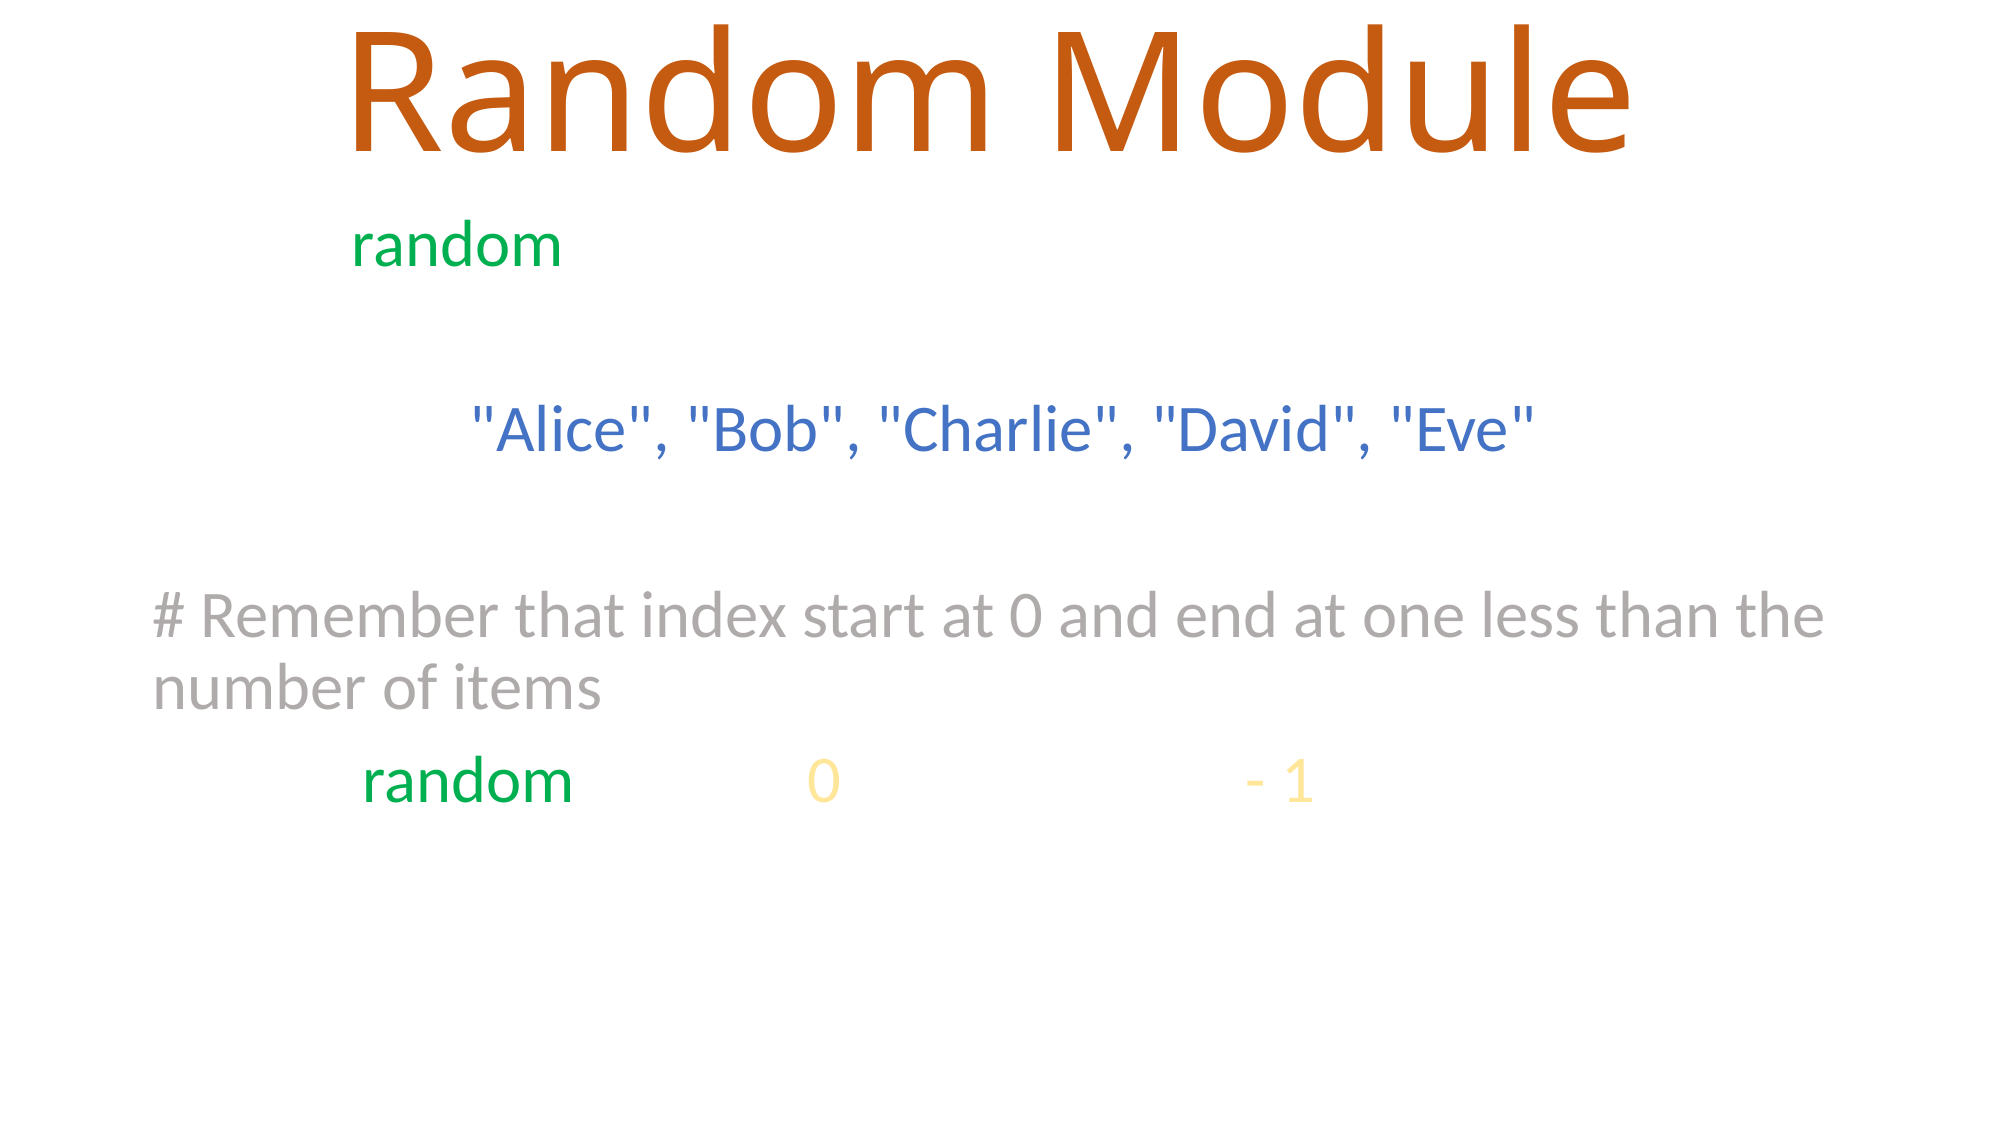

# Random Module
import random
students = ["Alice", "Bob", "Charlie", "David", "Eve"]
# Remember that index start at 0 and end at one less than the number of items
index = random.randint(0, len(students) - 1)
print(students[index])